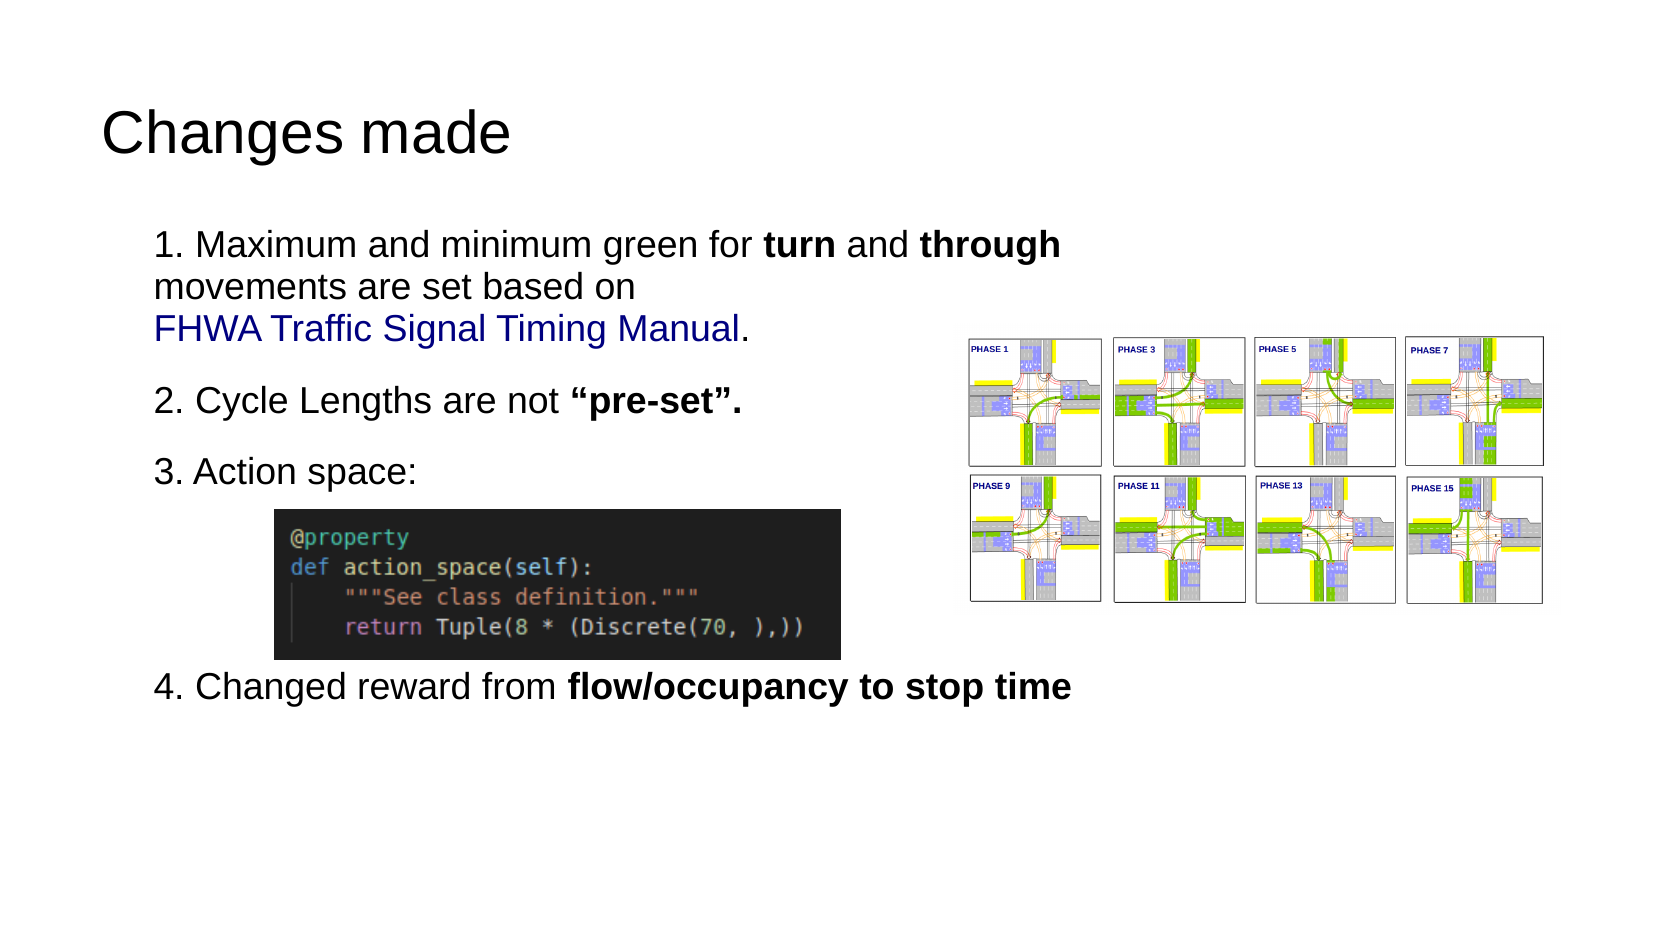

# Changes made
1. Maximum and minimum green for turn and through movements are set based on FHWA Traffic Signal Timing Manual.
2. Cycle Lengths are not “pre-set”.
3. Action space:
4. Changed reward from flow/occupancy to stop time